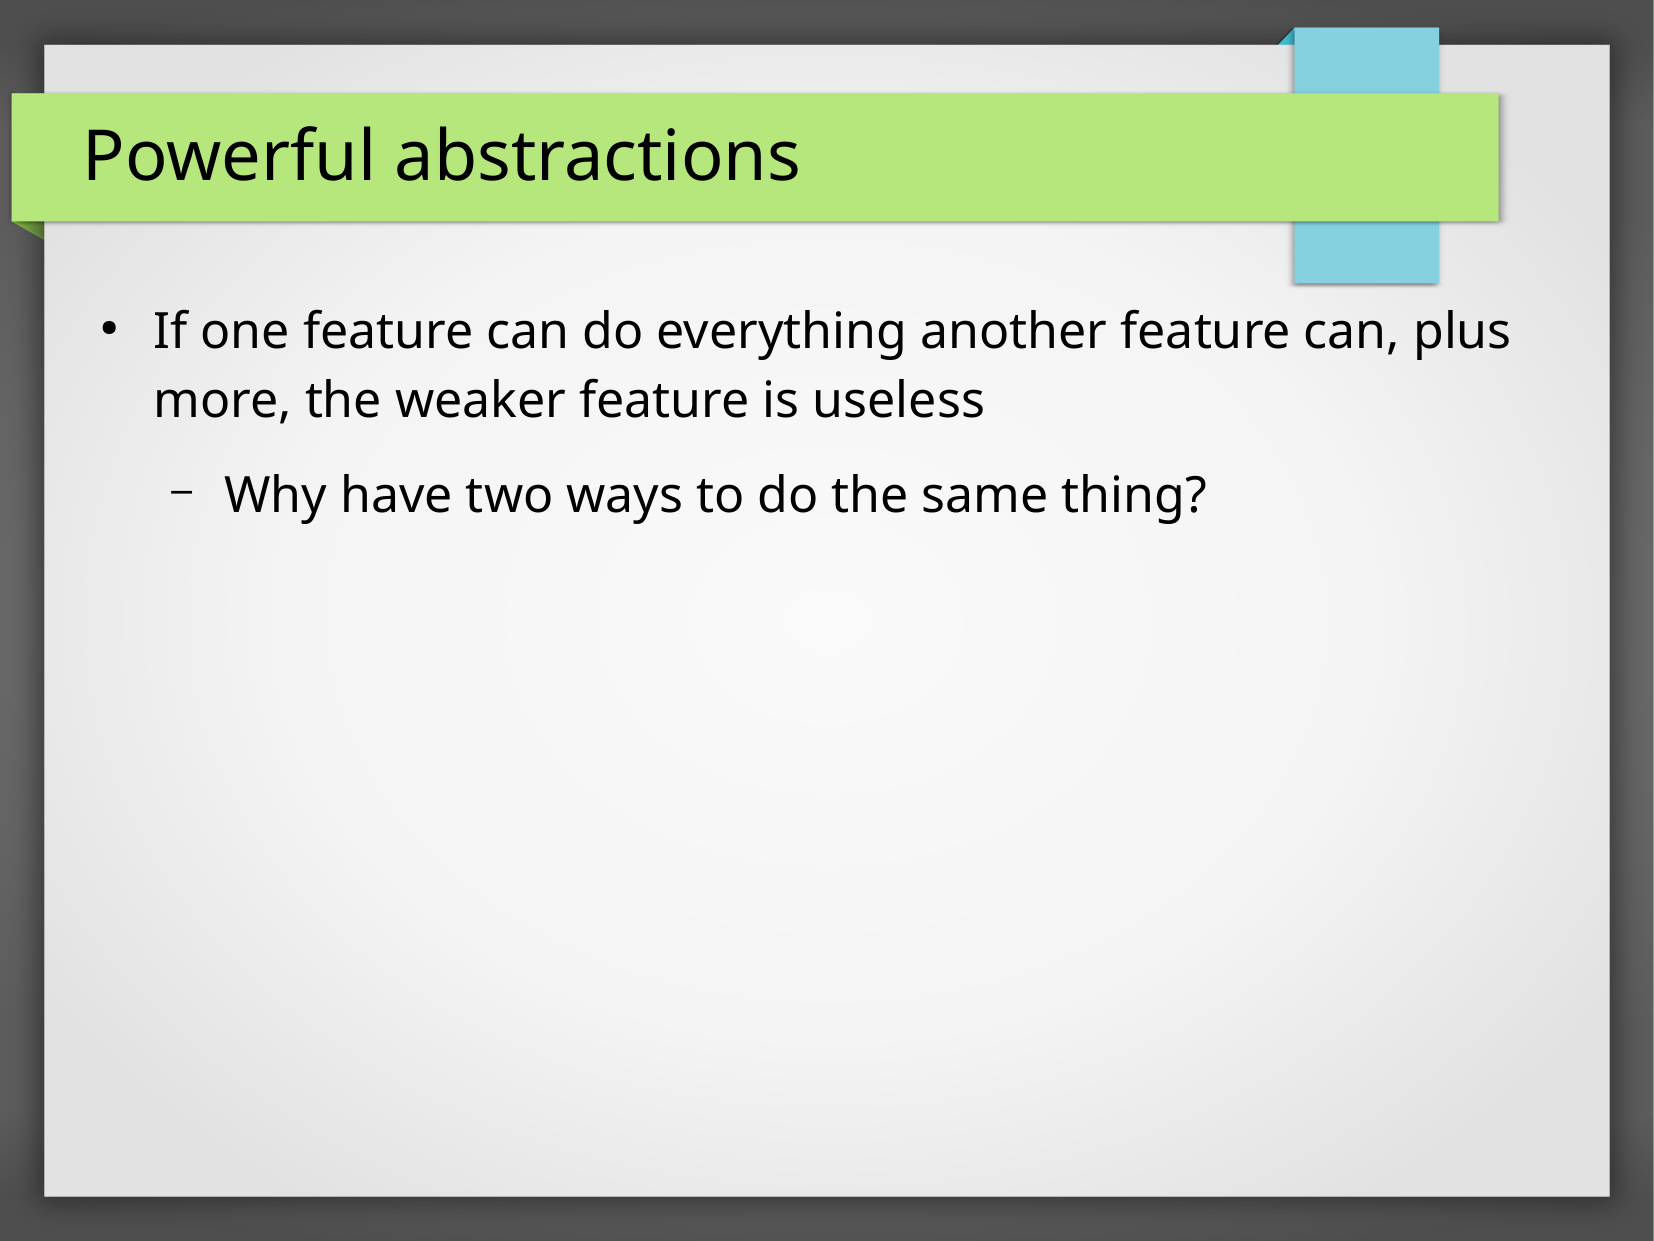

# Powerful abstractions
If one feature can do everything another feature can, plus more, the weaker feature is useless
Why have two ways to do the same thing?